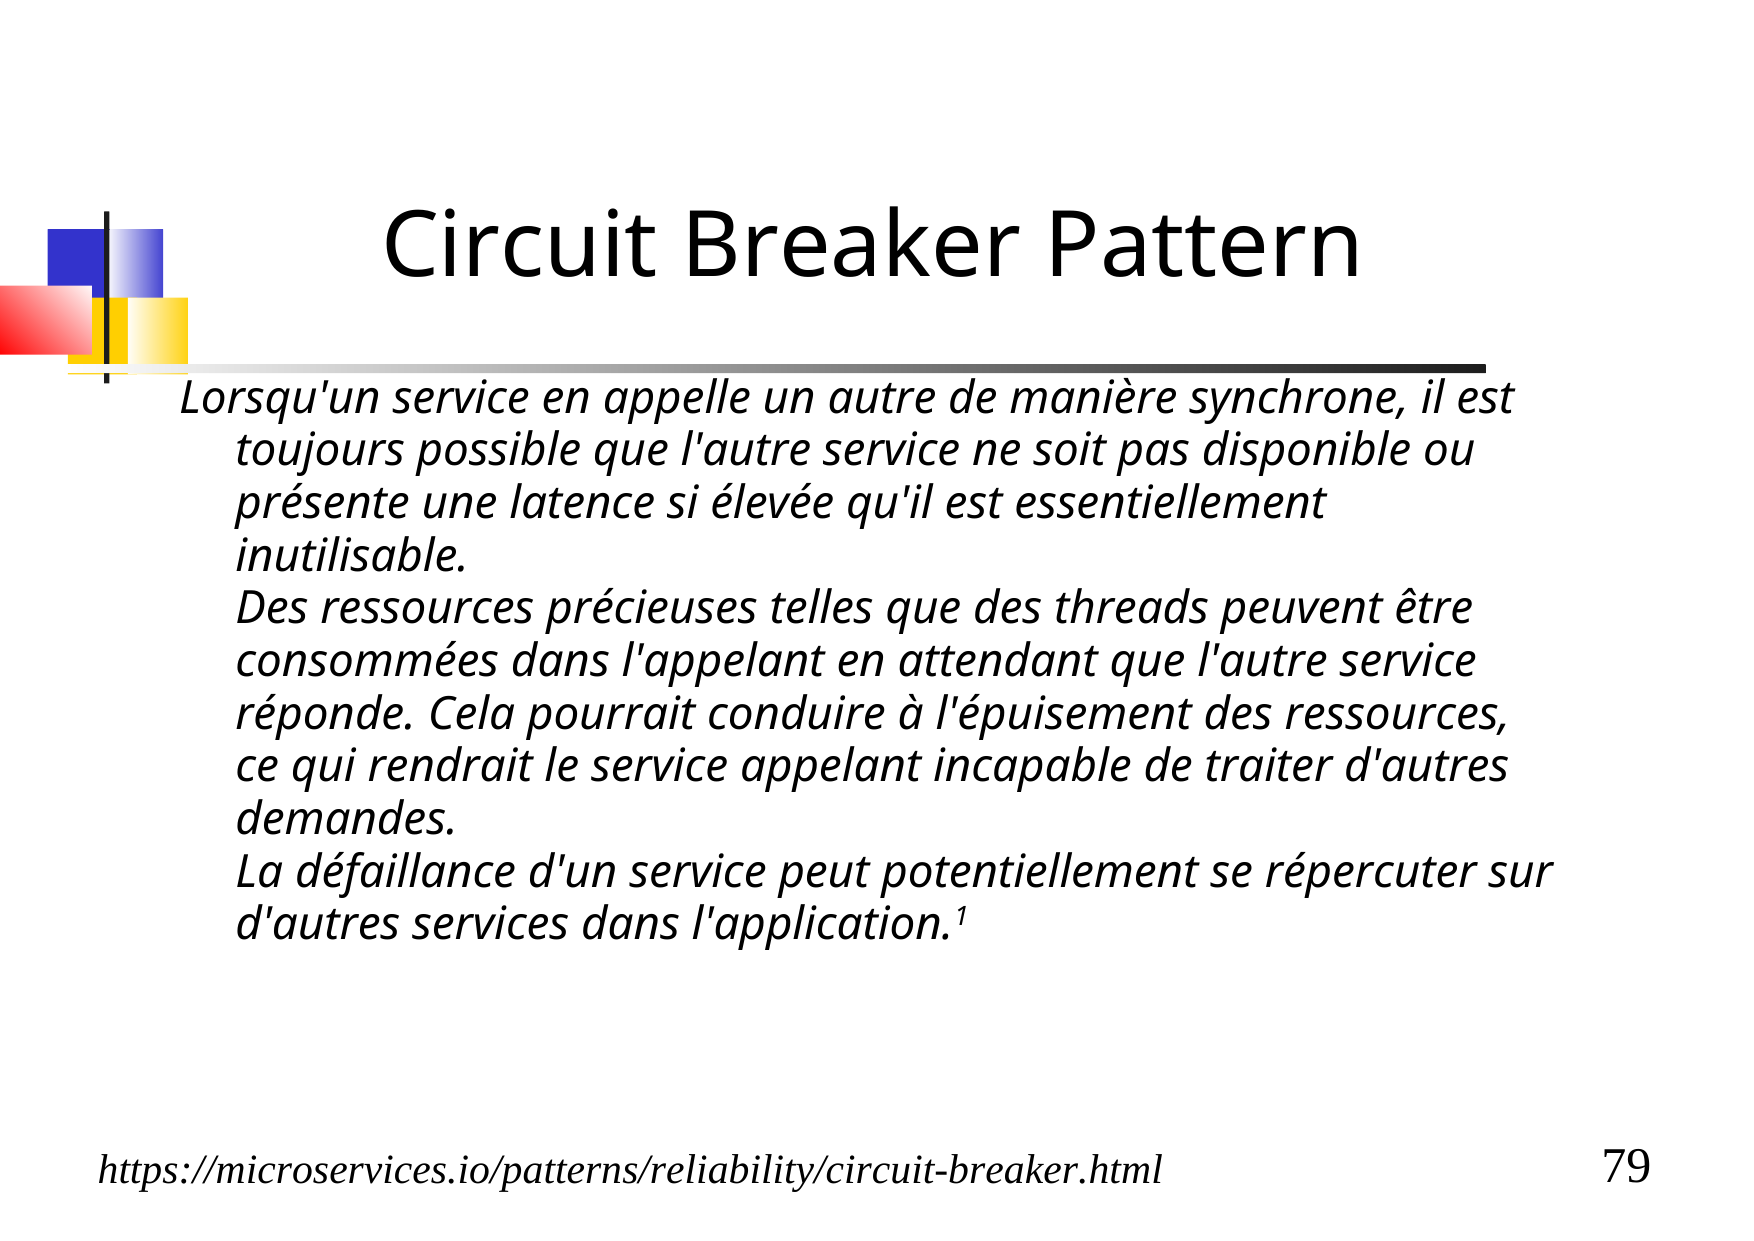

# Circuit Breaker Pattern
Lorsqu'un service en appelle un autre de manière synchrone, il est toujours possible que l'autre service ne soit pas disponible ou présente une latence si élevée qu'il est essentiellement inutilisable.
Des ressources précieuses telles que des threads peuvent être consommées dans l'appelant en attendant que l'autre service réponde. Cela pourrait conduire à l'épuisement des ressources, ce qui rendrait le service appelant incapable de traiter d'autres demandes.
La défaillance d'un service peut potentiellement se répercuter sur d'autres services dans l'application.1
https://microservices.io/patterns/reliability/circuit-breaker.html